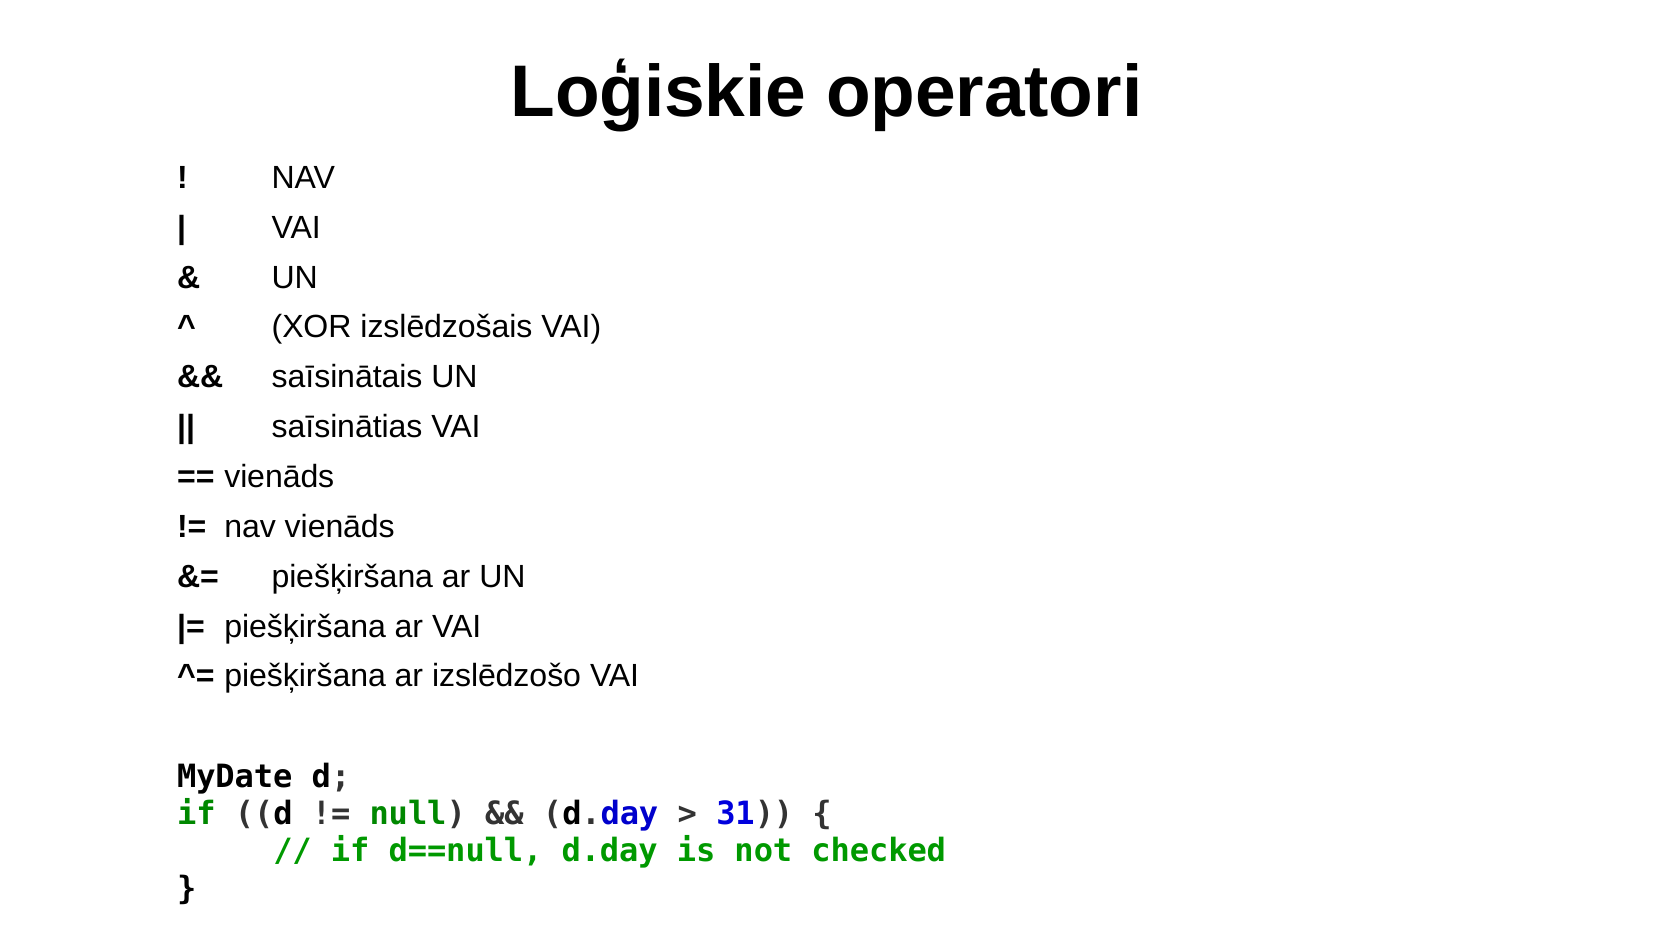

# Loģiskie operatori
! 		NAV
| 		VAI
&		UN
^ 		(XOR izslēdzošais VAI)
&& 	saīsinātais UN
|| 		saīsinātias VAI
== 	vienāds
!= 	nav vienāds
&= 	piešķiršana ar UN
|= 	piešķiršana ar VAI
^= 	piešķiršana ar izslēdzošo VAI
MyDate d;
if ((d != null) && (d.day > 31)) {
 // if d==null, d.day is not checked
}